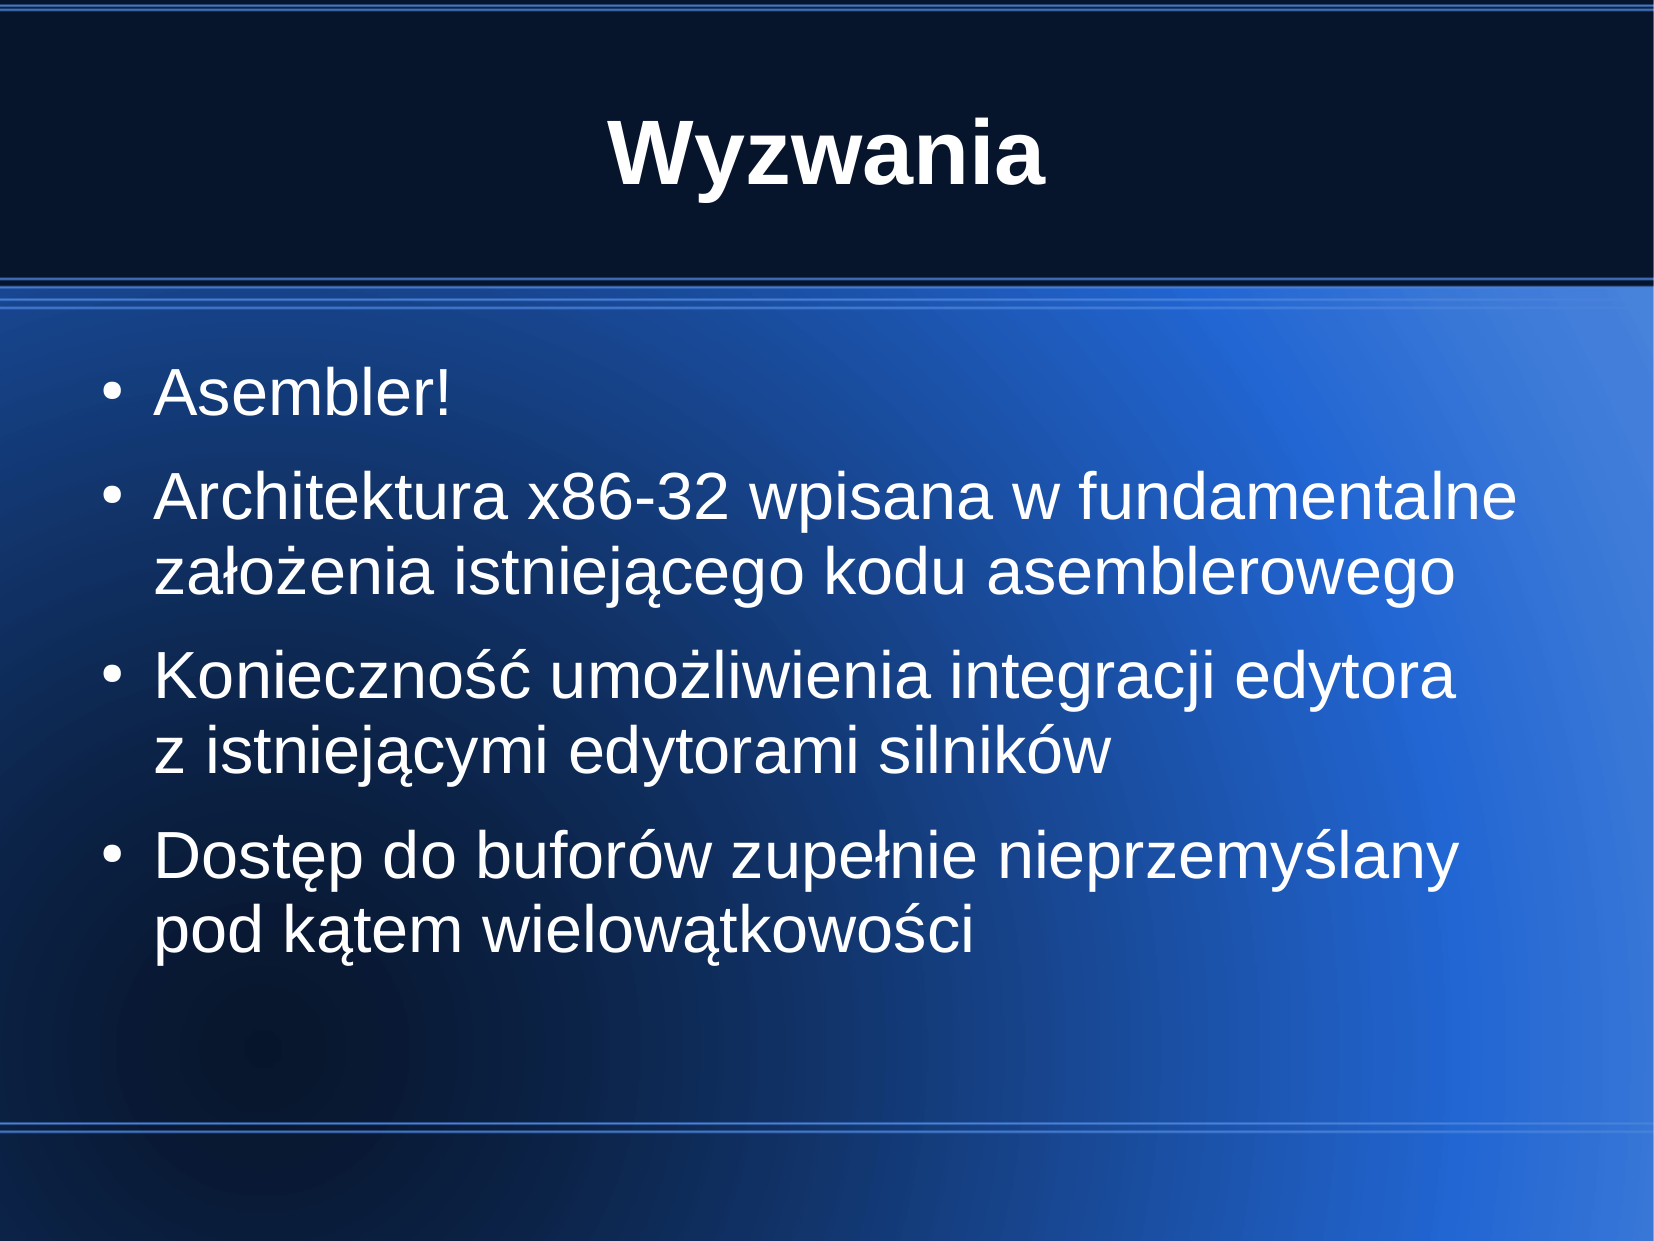

# Wyzwania
Asembler!
Architektura x86-32 wpisana w fundamentalne założenia istniejącego kodu asemblerowego
Konieczność umożliwienia integracji edytora z istniejącymi edytorami silników
Dostęp do buforów zupełnie nieprzemyślany pod kątem wielowątkowości